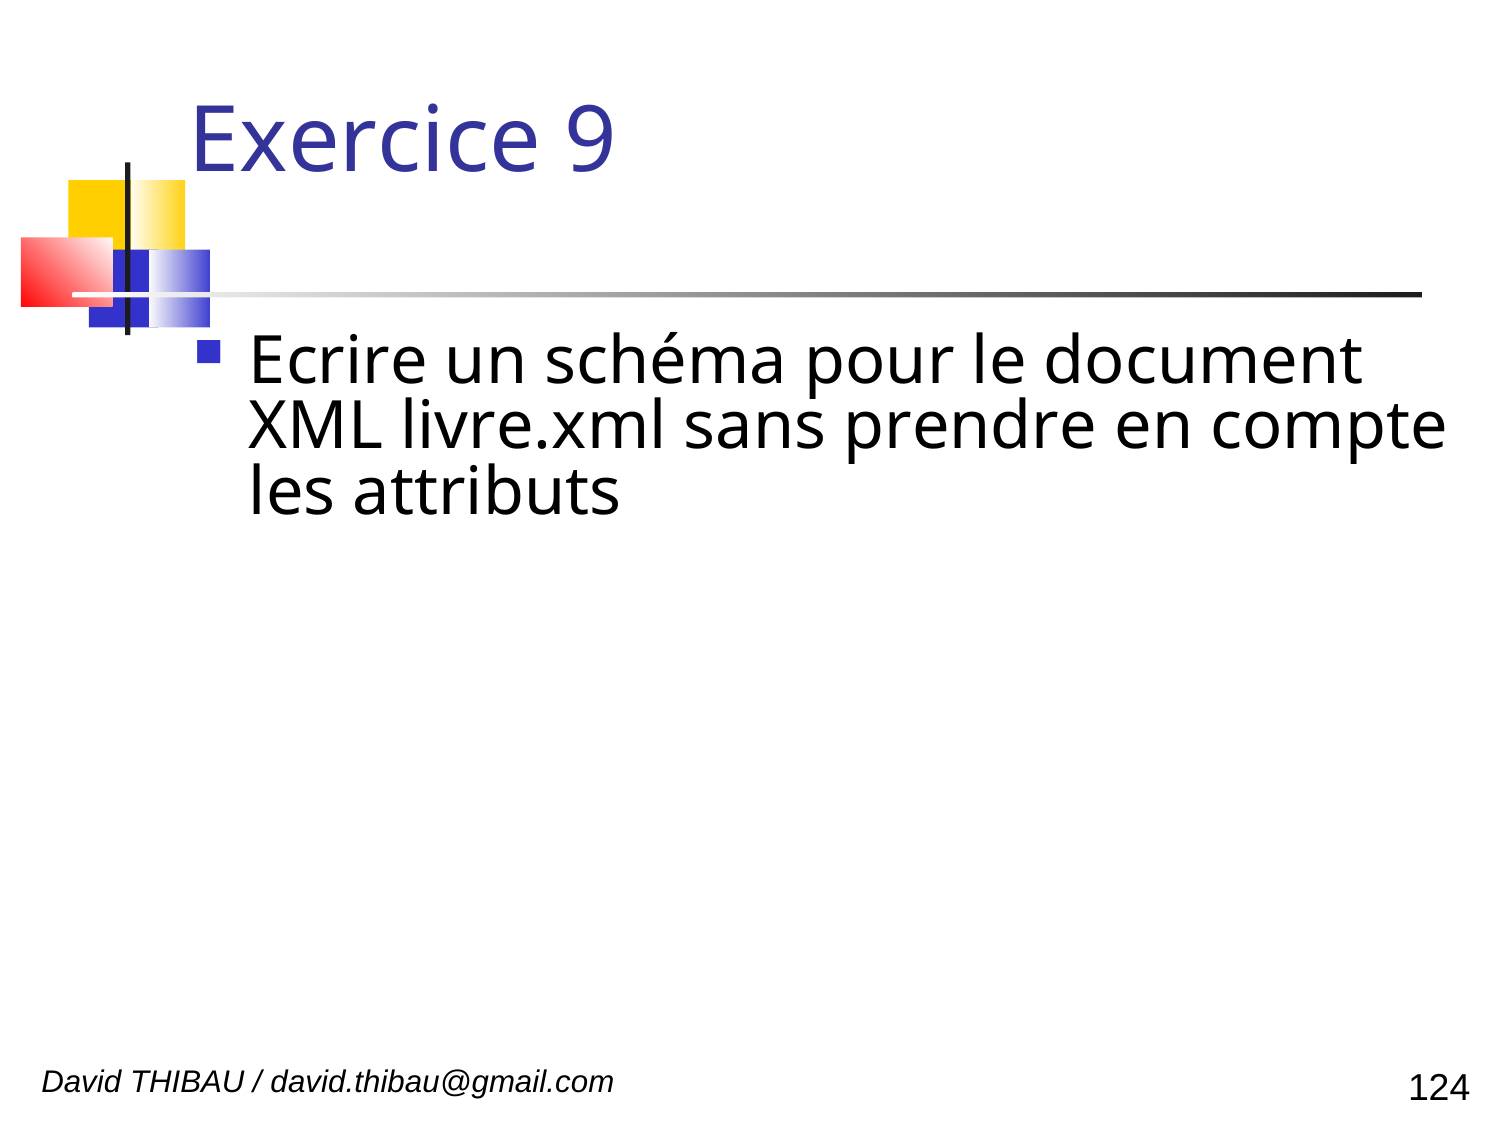

# Exercice 9
Ecrire un schéma pour le document XML livre.xml sans prendre en compte les attributs